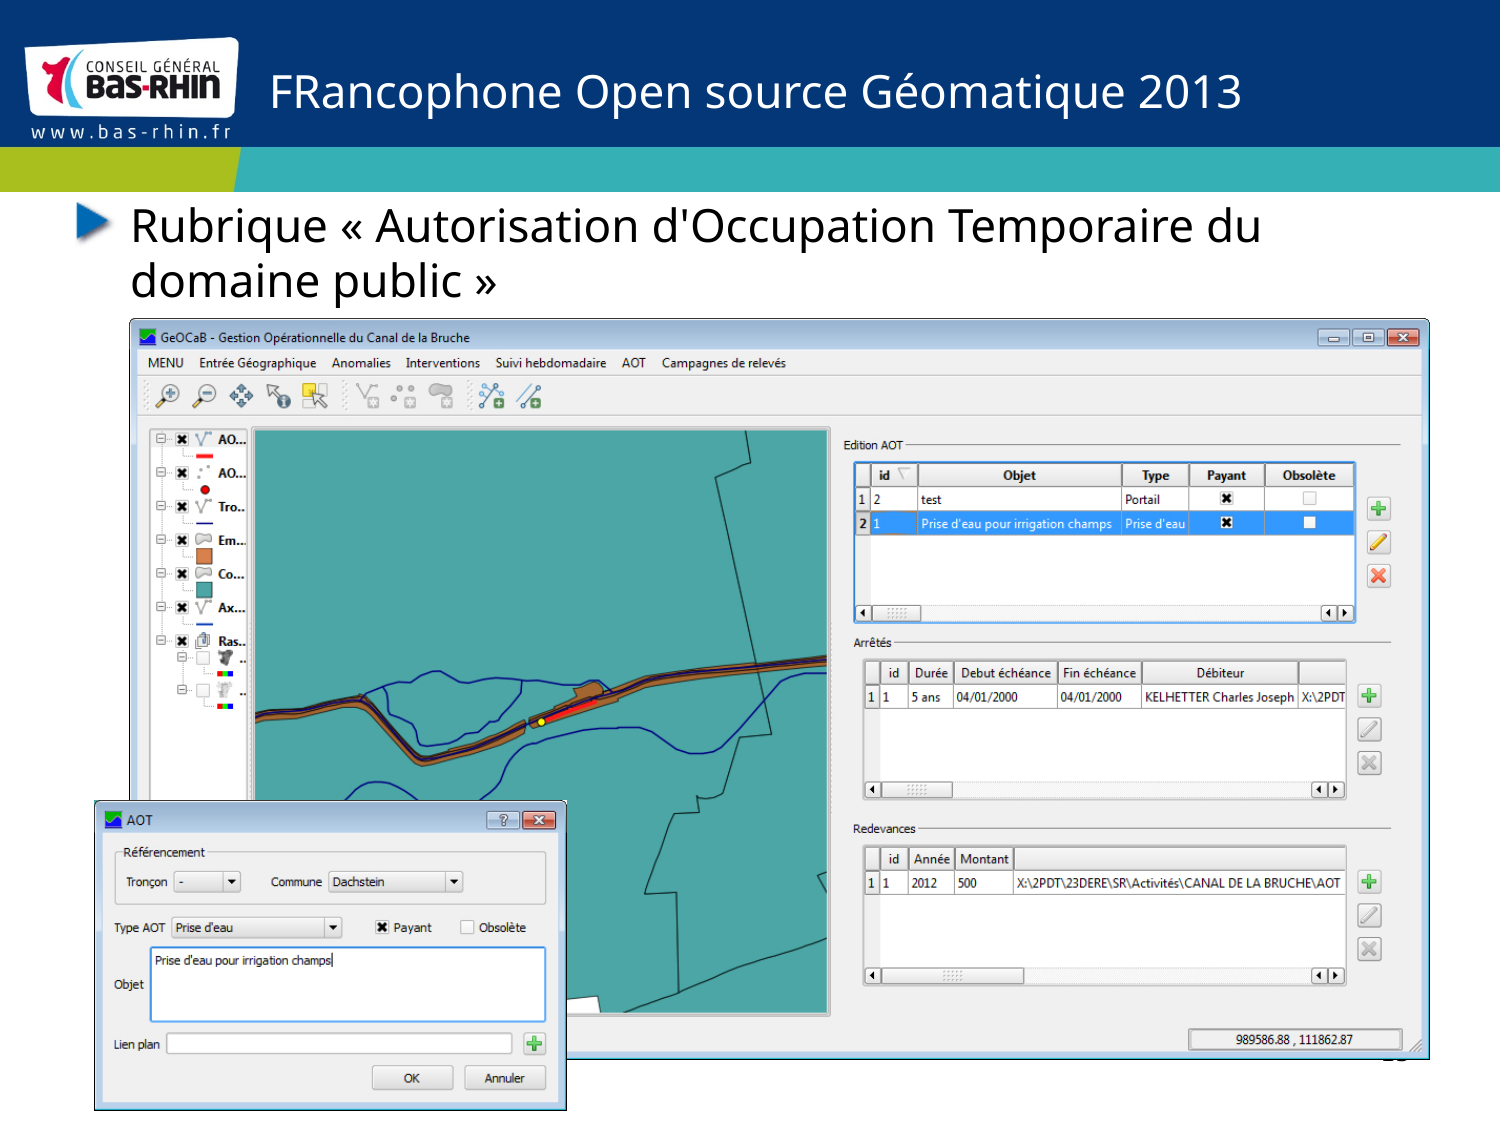

# FRancophone Open source Géomatique 2013
Rubrique « Autorisation d'Occupation Temporaire du domaine public »
15